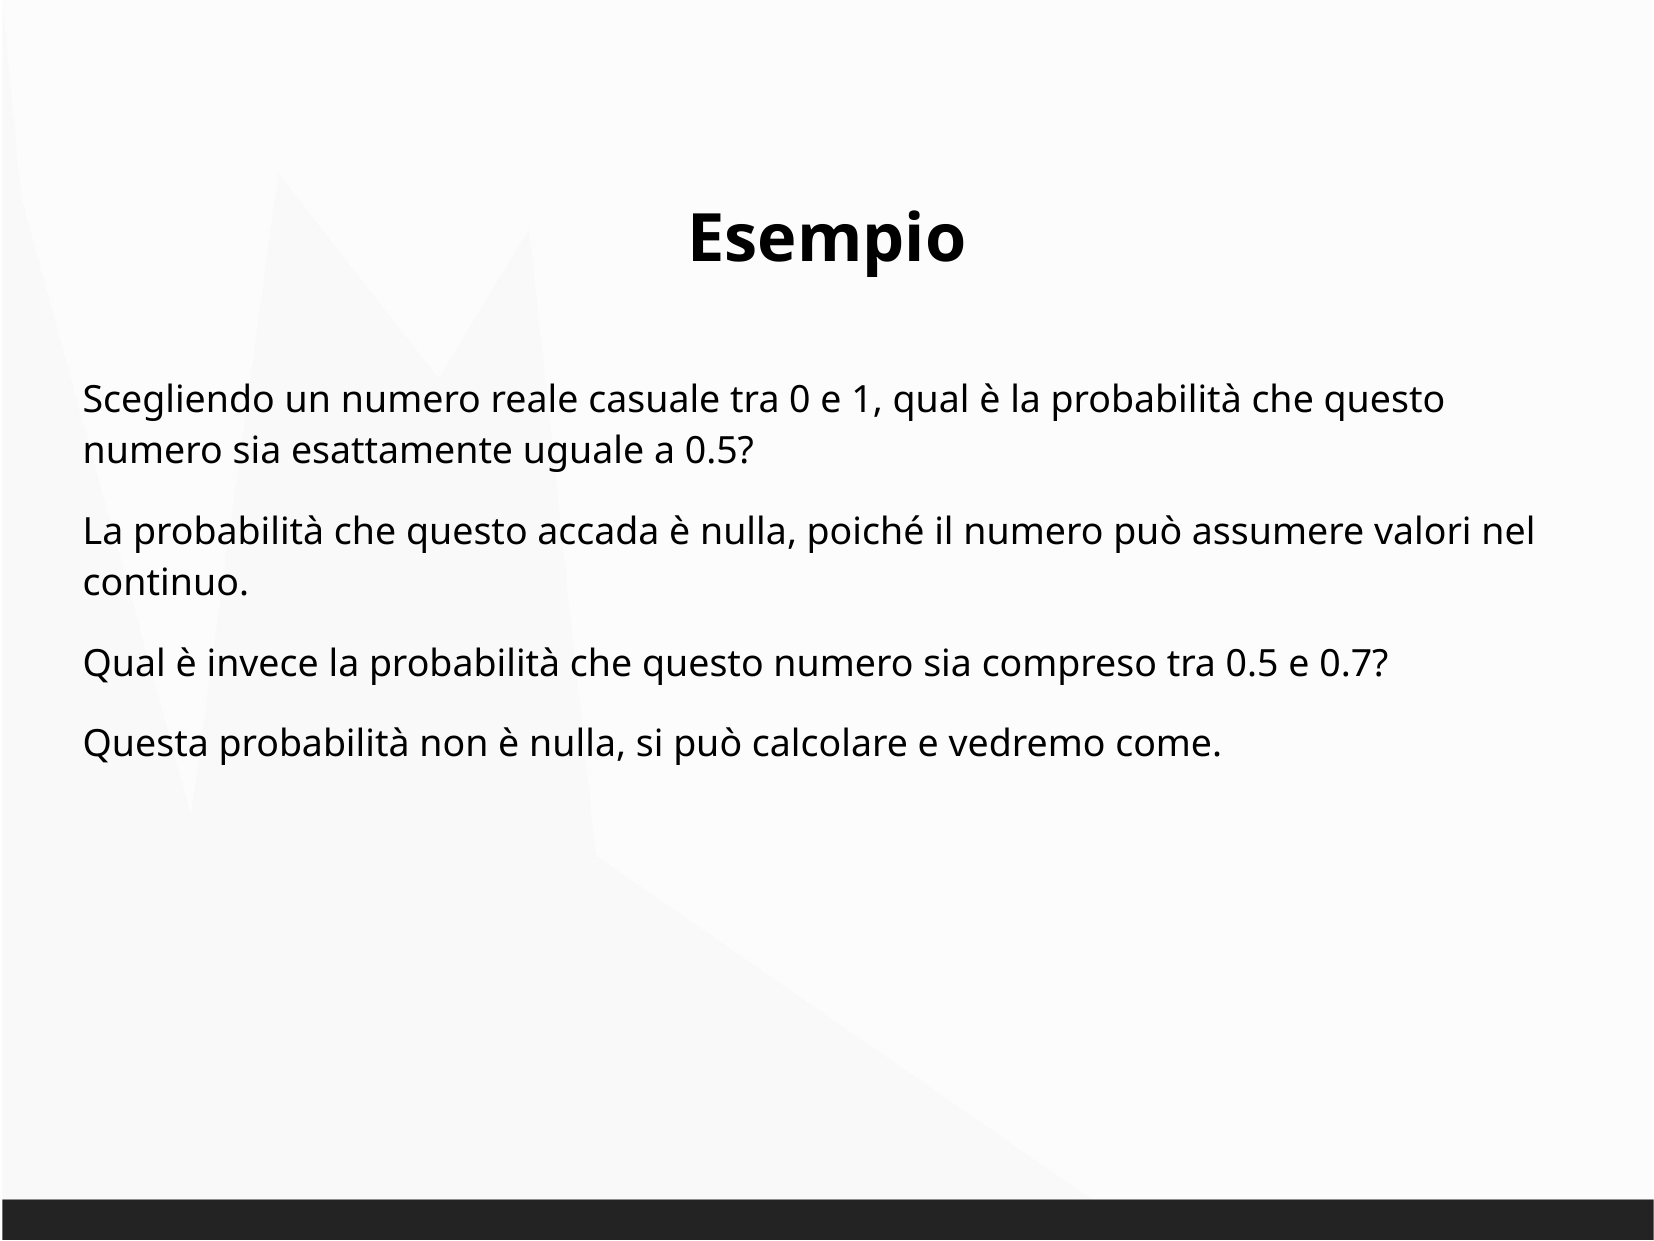

# Esempio
Scegliendo un numero reale casuale tra 0 e 1, qual è la probabilità che questo numero sia esattamente uguale a 0.5?
La probabilità che questo accada è nulla, poiché il numero può assumere valori nel continuo.
Qual è invece la probabilità che questo numero sia compreso tra 0.5 e 0.7?
Questa probabilità non è nulla, si può calcolare e vedremo come.